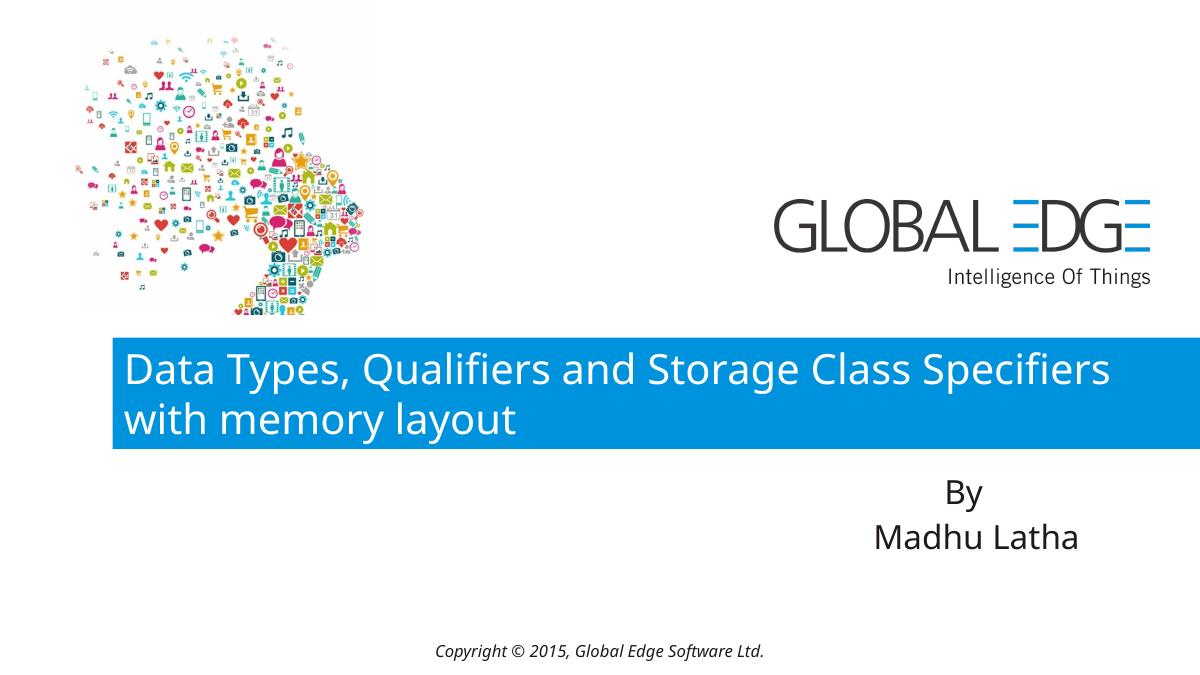

# Data Types, Qualifiers and Storage Class Specifiers with memory layout
By
Madhu Latha